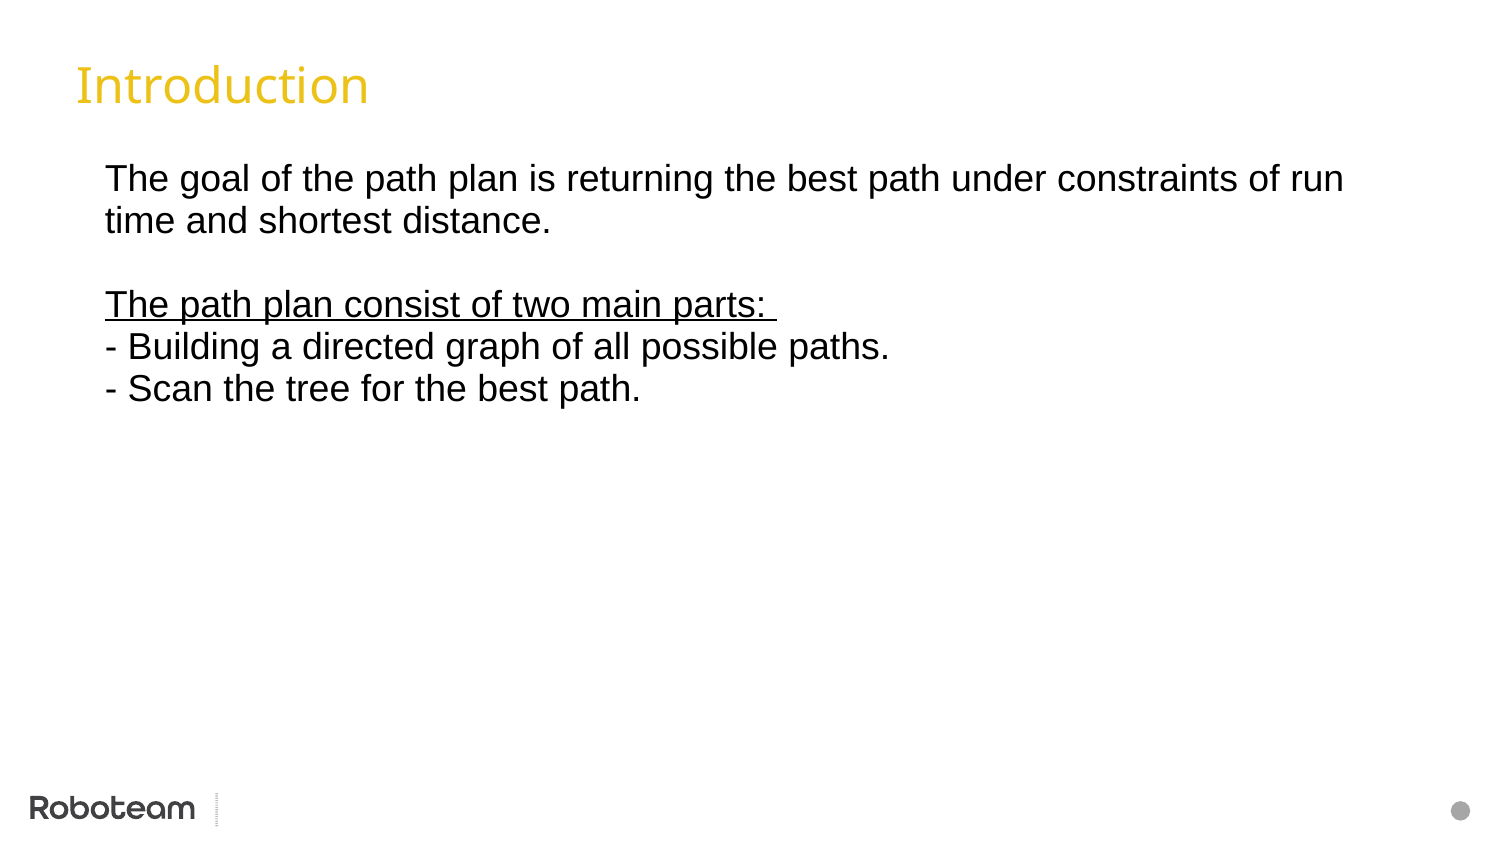

# Introduction
The goal of the path plan is returning the best path under constraints of run time and shortest distance.
The path plan consist of two main parts:
- Building a directed graph of all possible paths.
- Scan the tree for the best path.